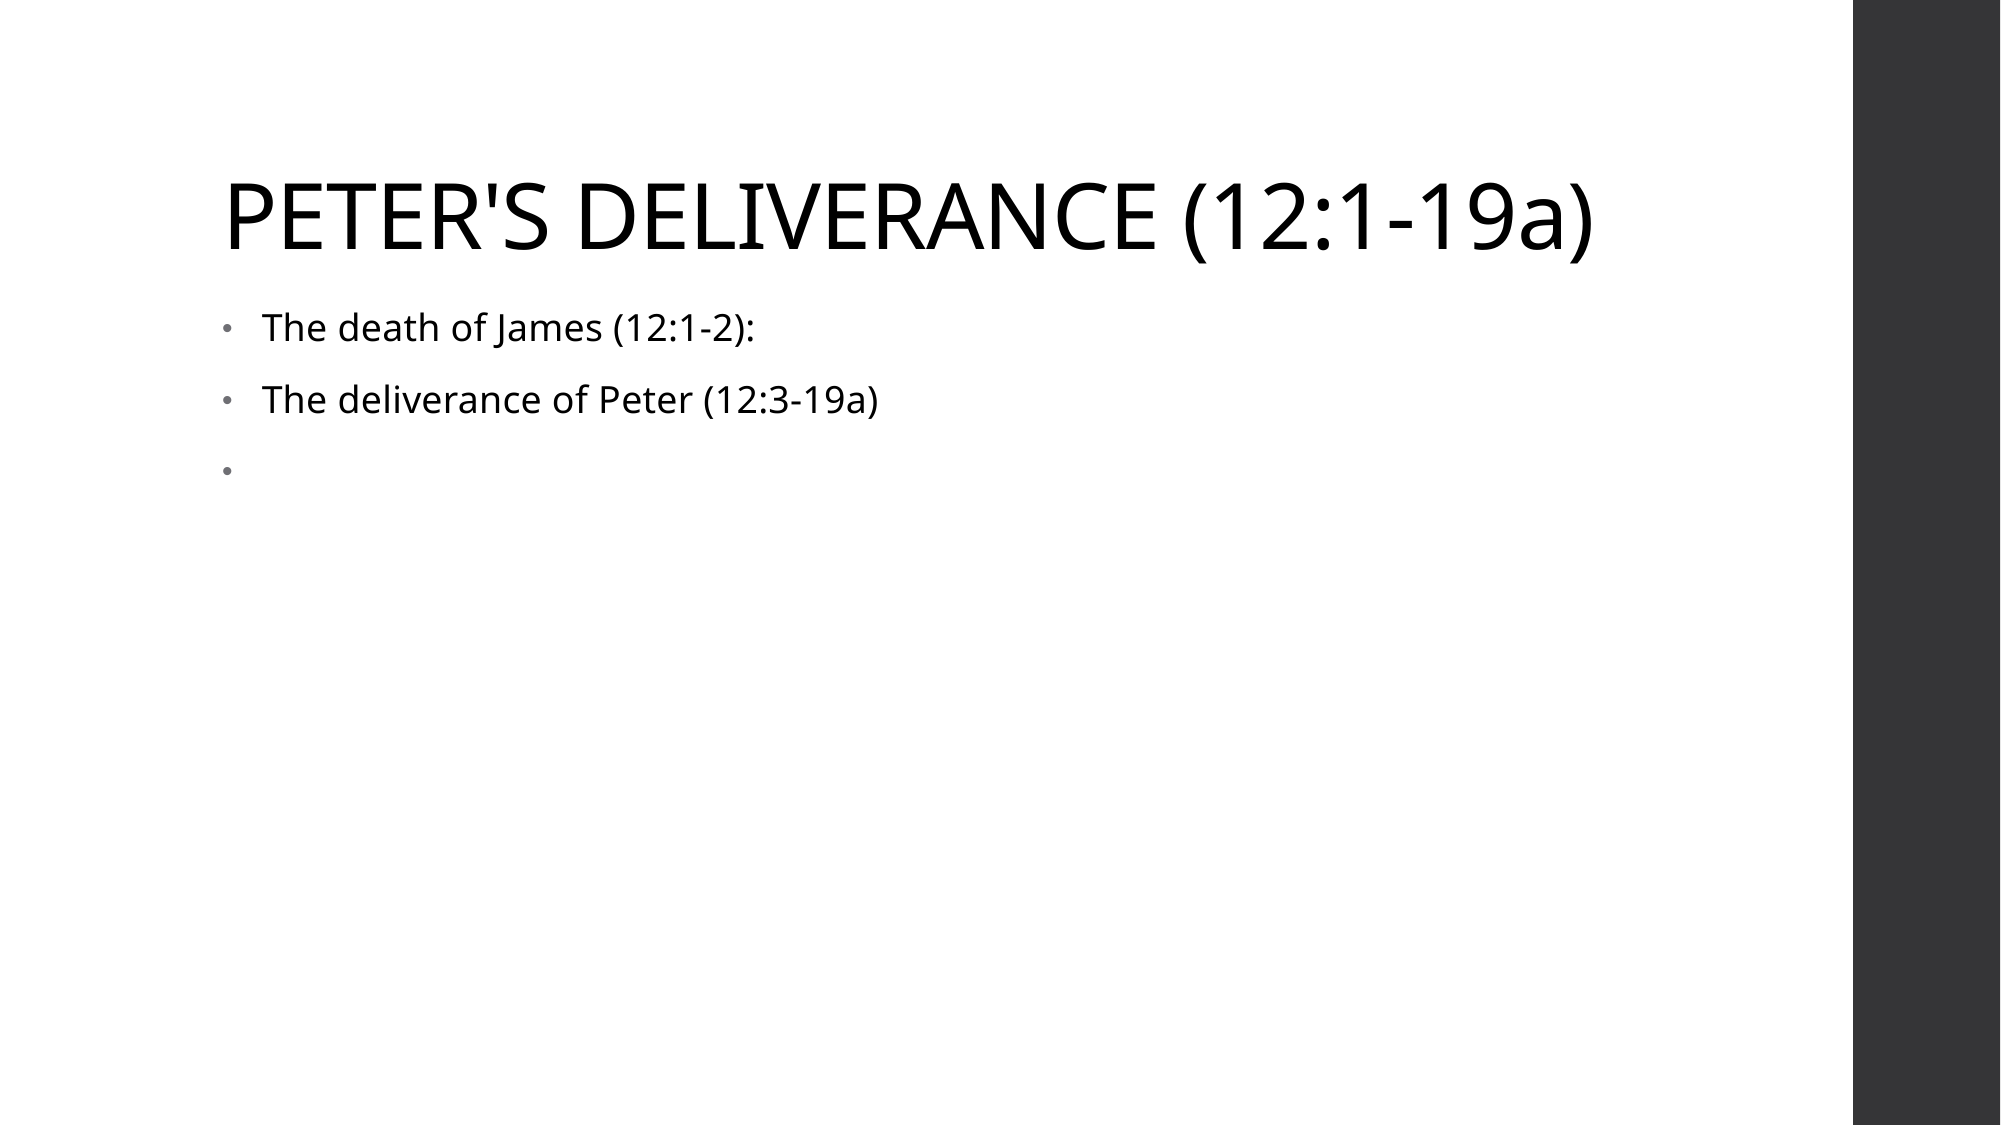

# PETER'S DELIVERANCE (12:1-19a)
 The death of James (12:1-2):
 The deliverance of Peter (12:3-19a)